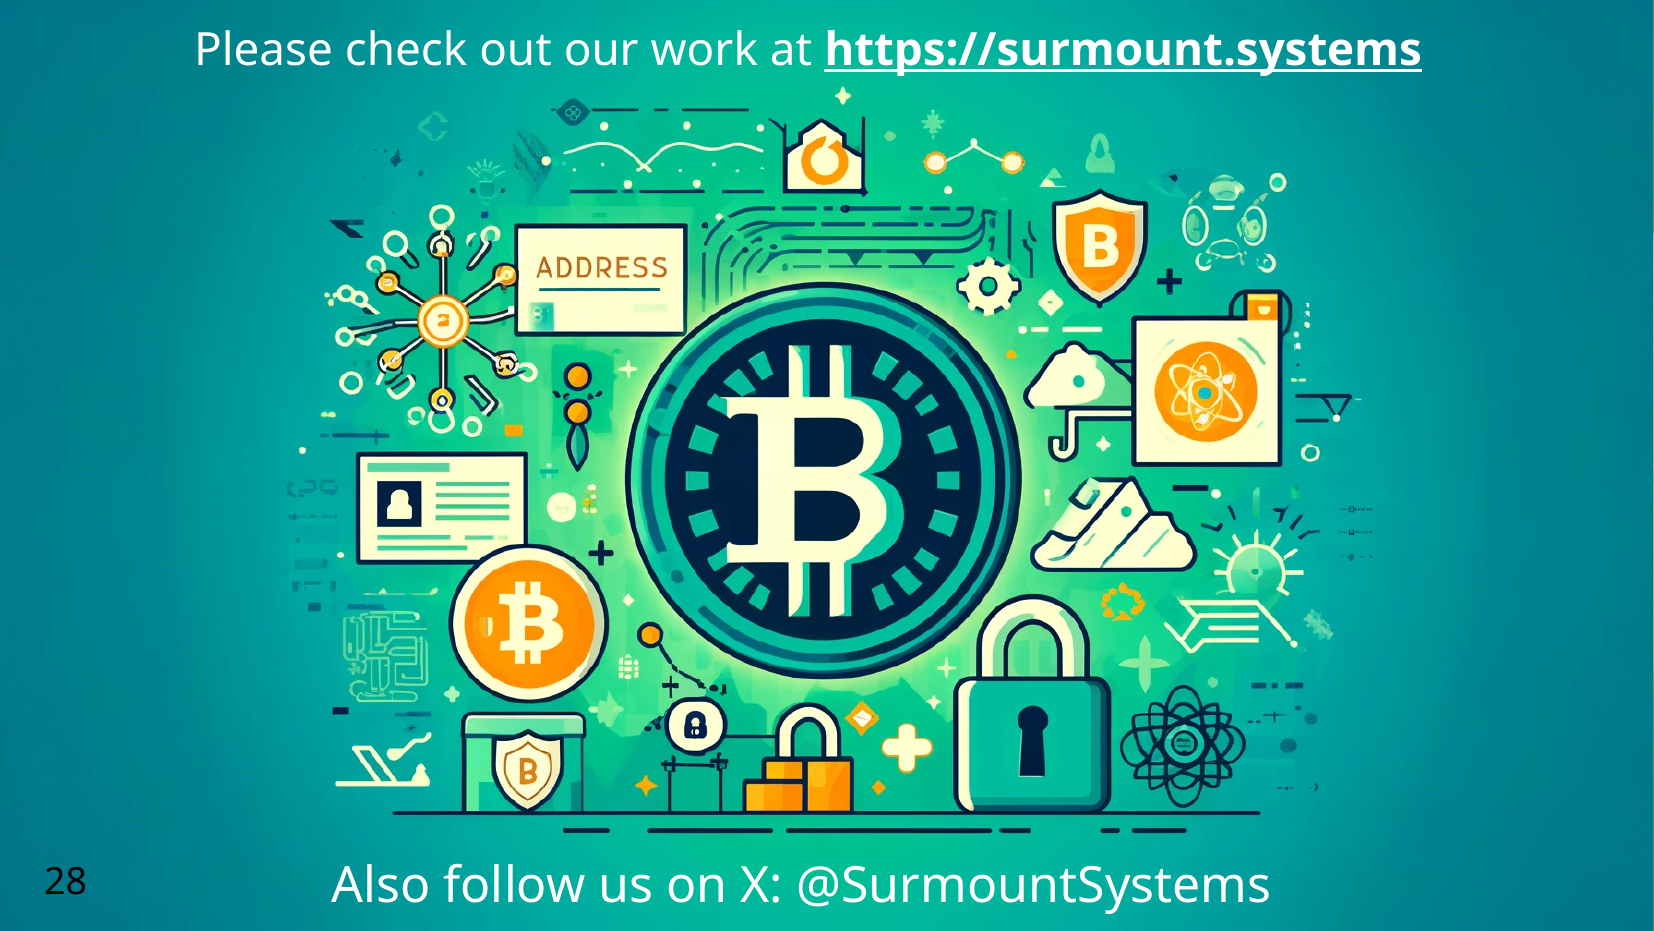

Please check out our work at https://surmount.systems
Also follow us on X: @SurmountSystems